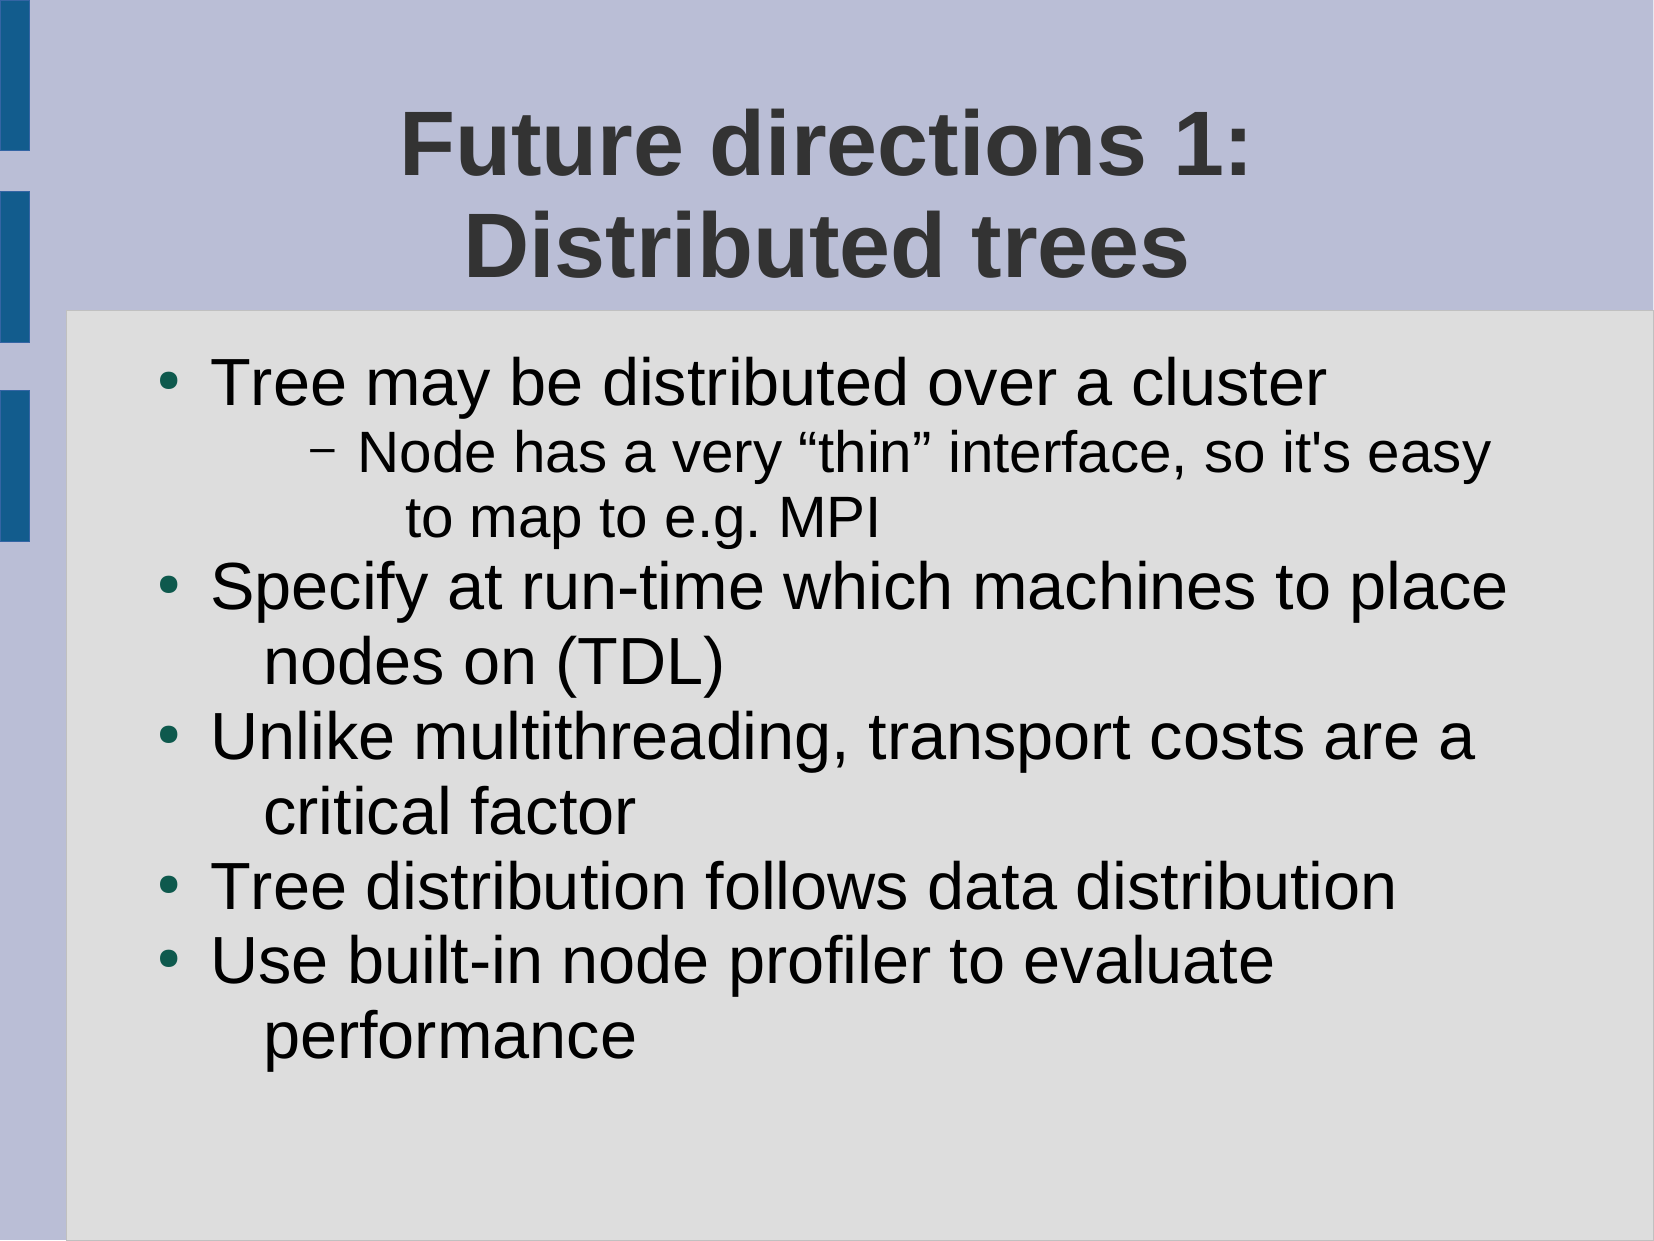

# Future directions 1: Distributed trees
Tree may be distributed over a cluster
Node has a very “thin” interface, so it's easy to map to e.g. MPI
Specify at run-time which machines to place nodes on (TDL)
Unlike multithreading, transport costs are a critical factor
Tree distribution follows data distribution
Use built-in node profiler to evaluate performance